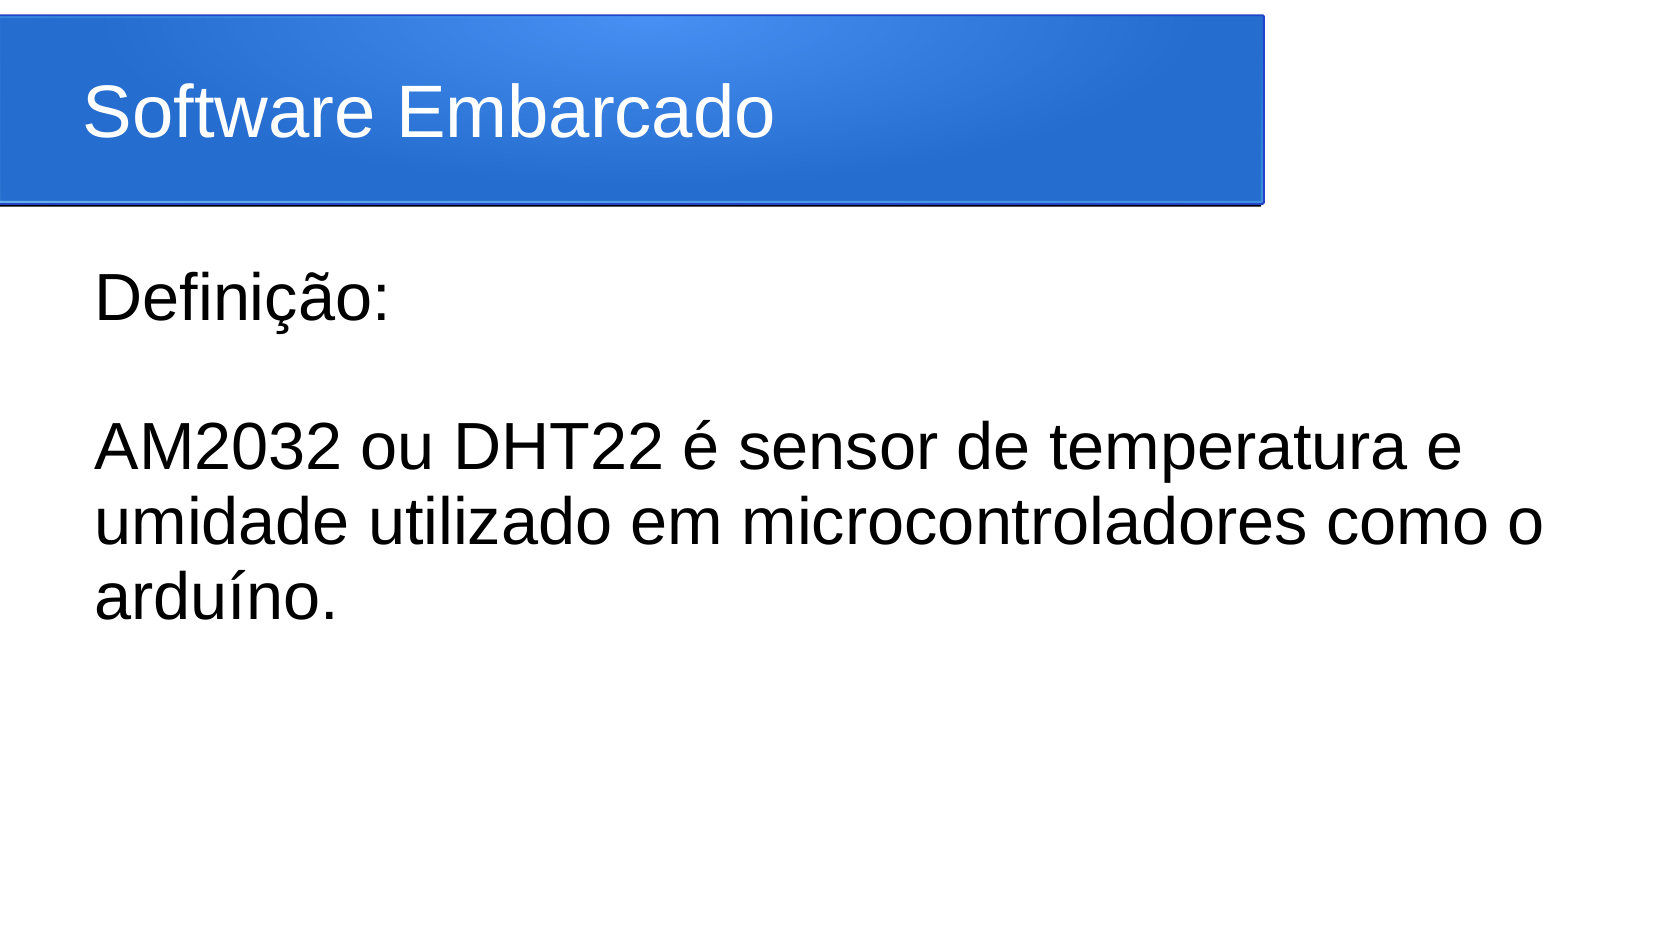

# Software Embarcado
Definição:
AM2032 ou DHT22 é sensor de temperatura e umidade utilizado em microcontroladores como o arduíno.